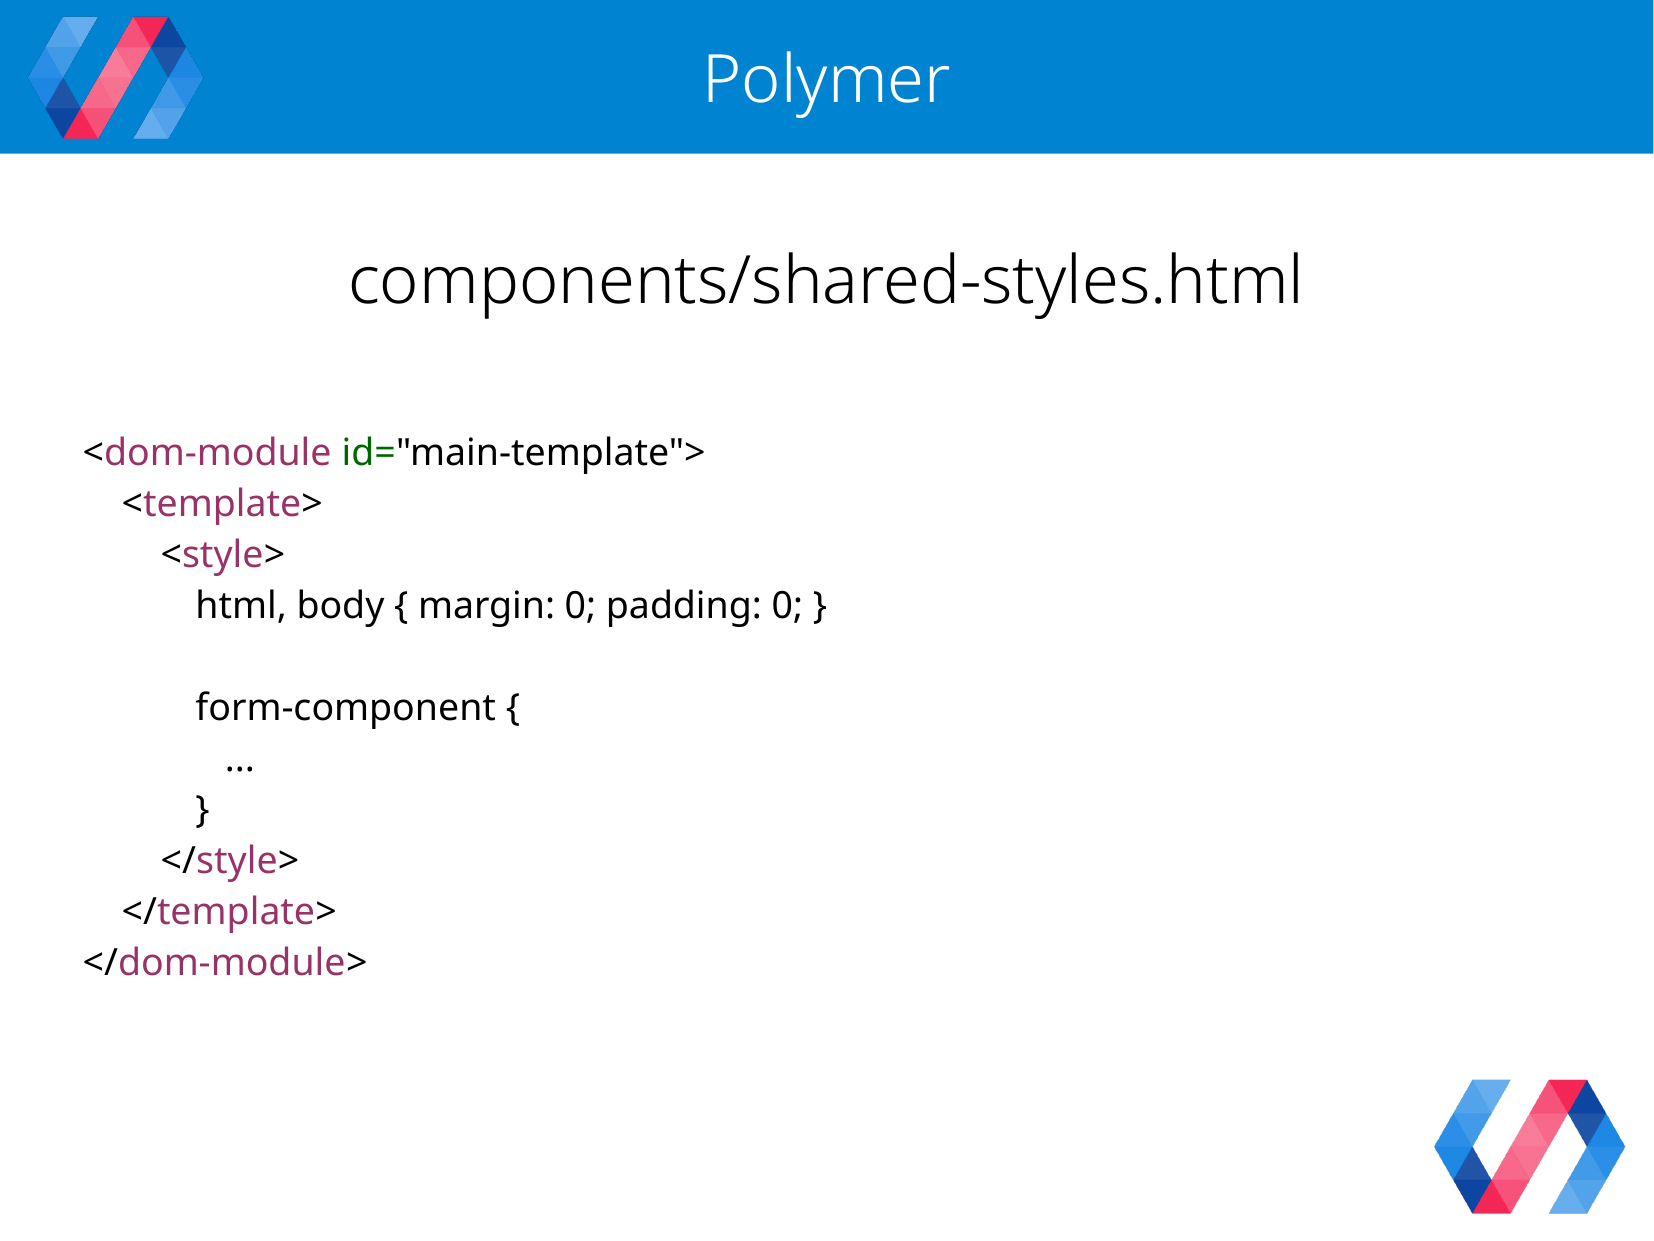

# Polymer
components/shared-styles.html
<dom-module id="main-template">
 <template>
 <style>
	 html, body { margin: 0; padding: 0; }
	 form-component {
	 ...
	 }
 </style>
 </template>
</dom-module>